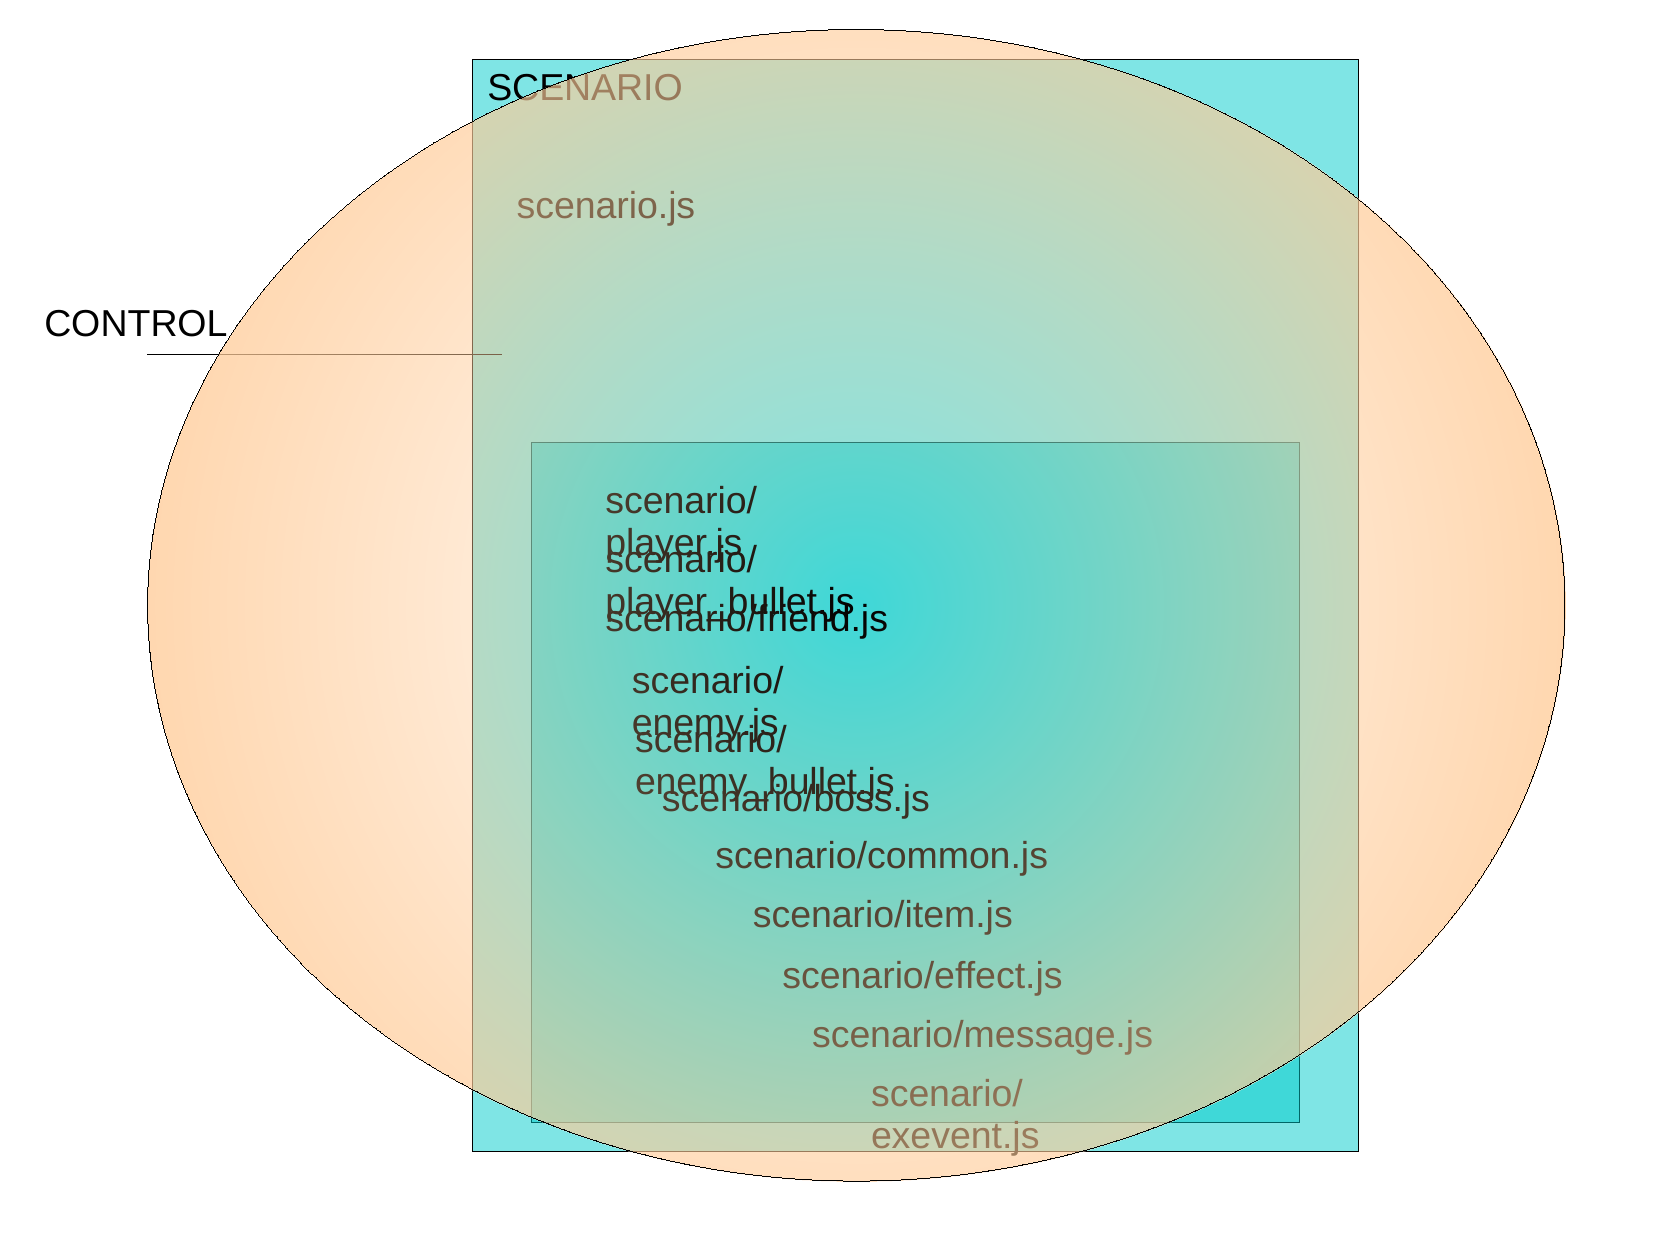

SCENARIO
scenario.js
CONTROL
scenario/player.js
scenario/player_bullet.js
scenario/friend.js
scenario/enemy.js
scenario/enemy_bullet.js
scenario/boss.js
scenario/common.js
scenario/item.js
scenario/effect.js
scenario/message.js
scenario/exevent.js